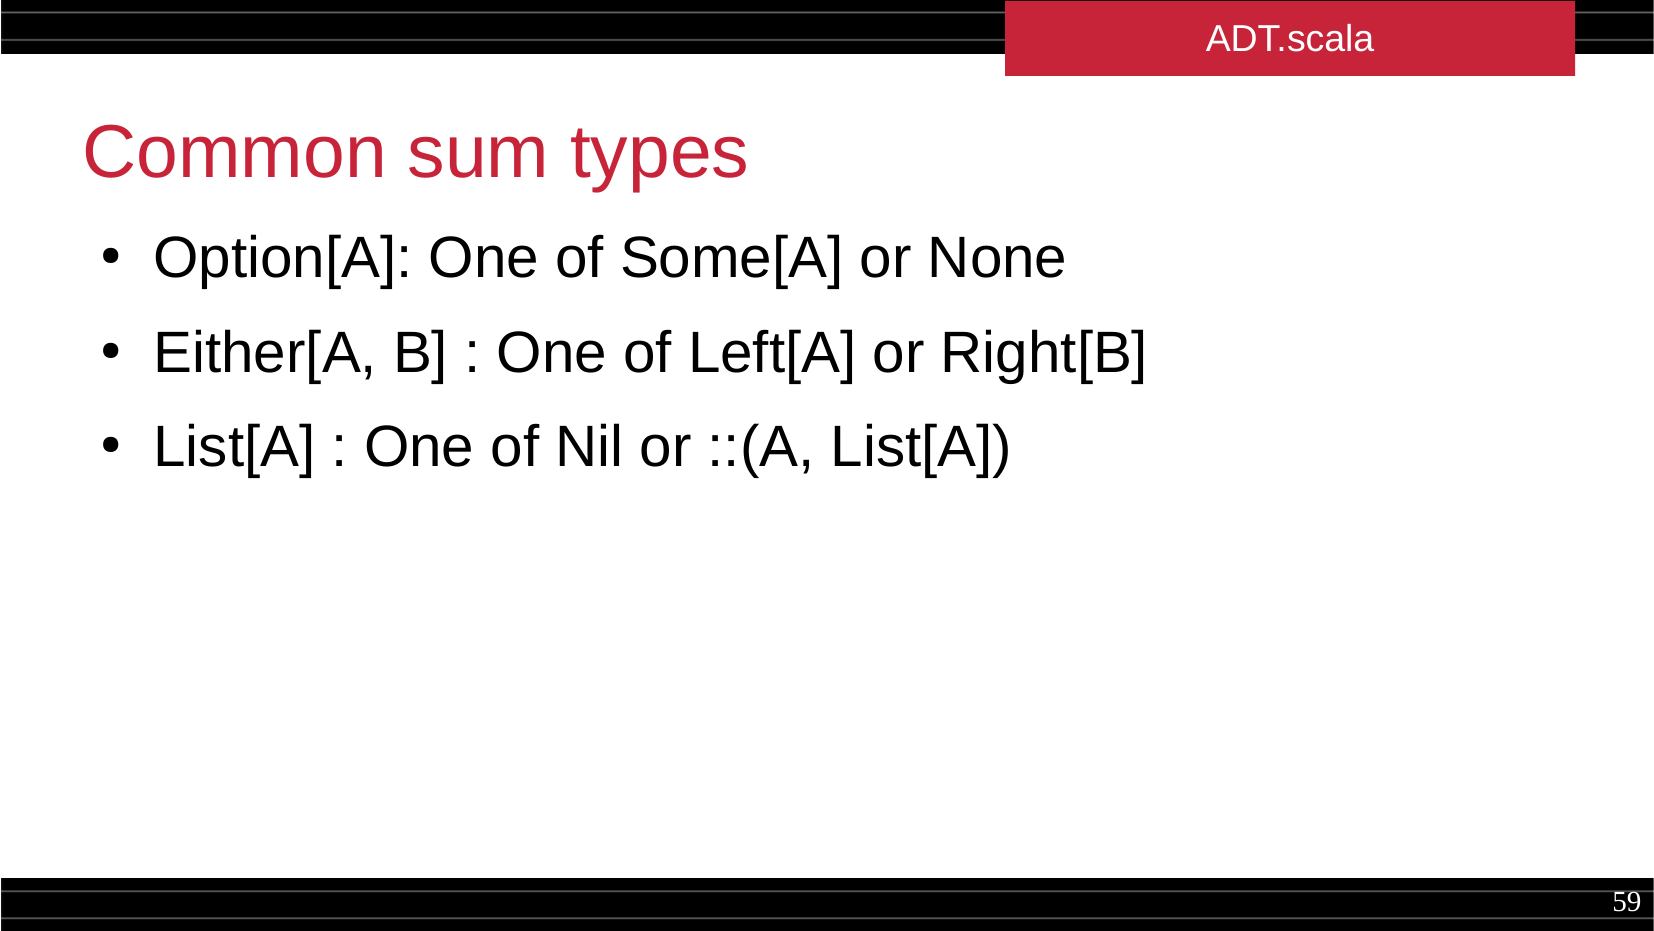

ADT.scala
# Common sum types
Option[A]: One of Some[A] or None
Either[A, B] : One of Left[A] or Right[B]
List[A] : One of Nil or ::(A, List[A])